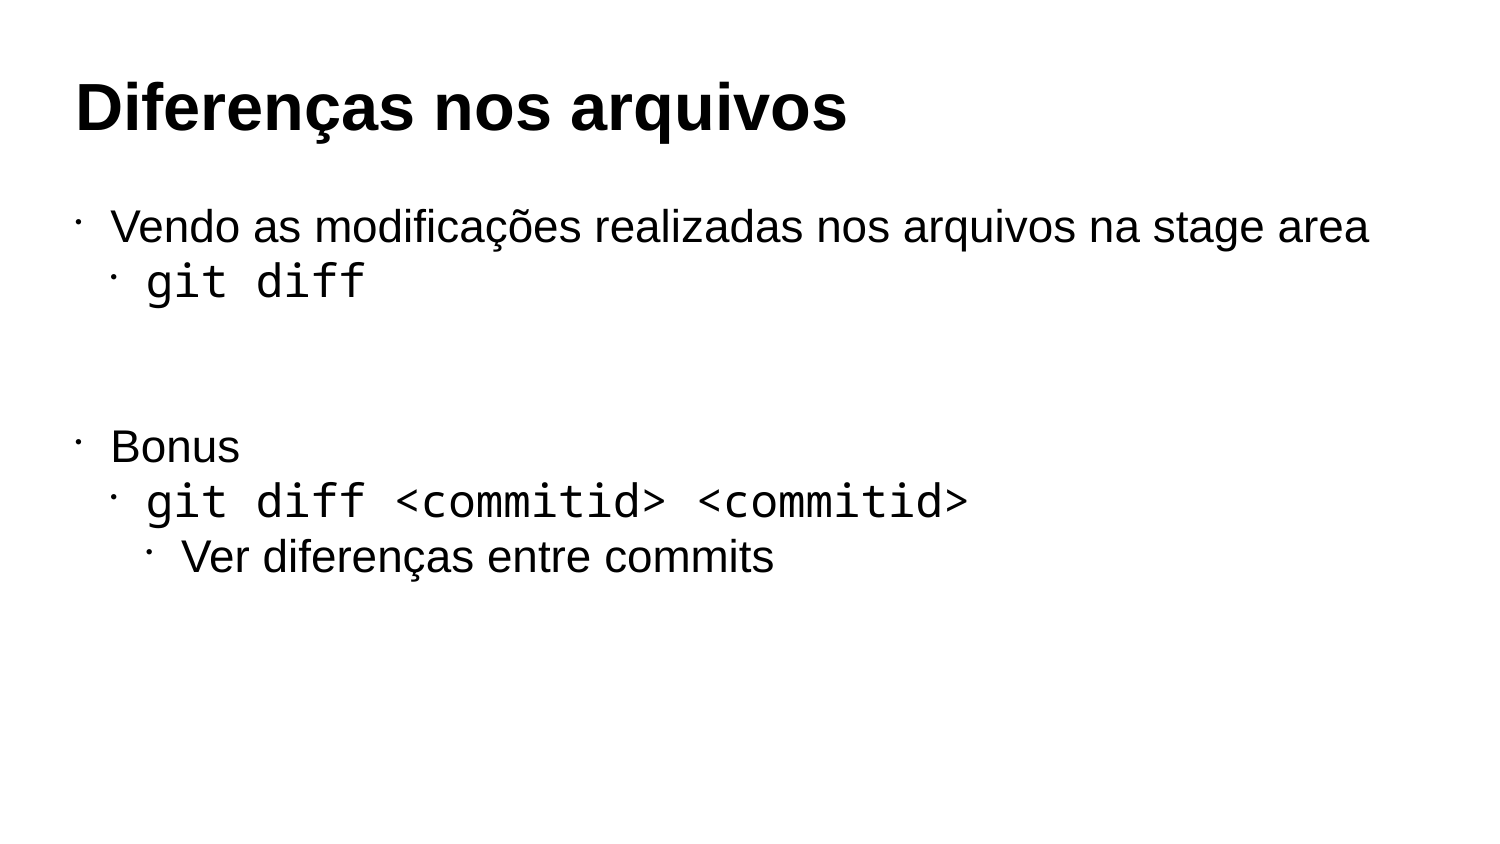

Diferenças nos arquivos
Vendo as modificações realizadas nos arquivos na stage area
git diff
Bonus
git diff <commitid> <commitid>
Ver diferenças entre commits